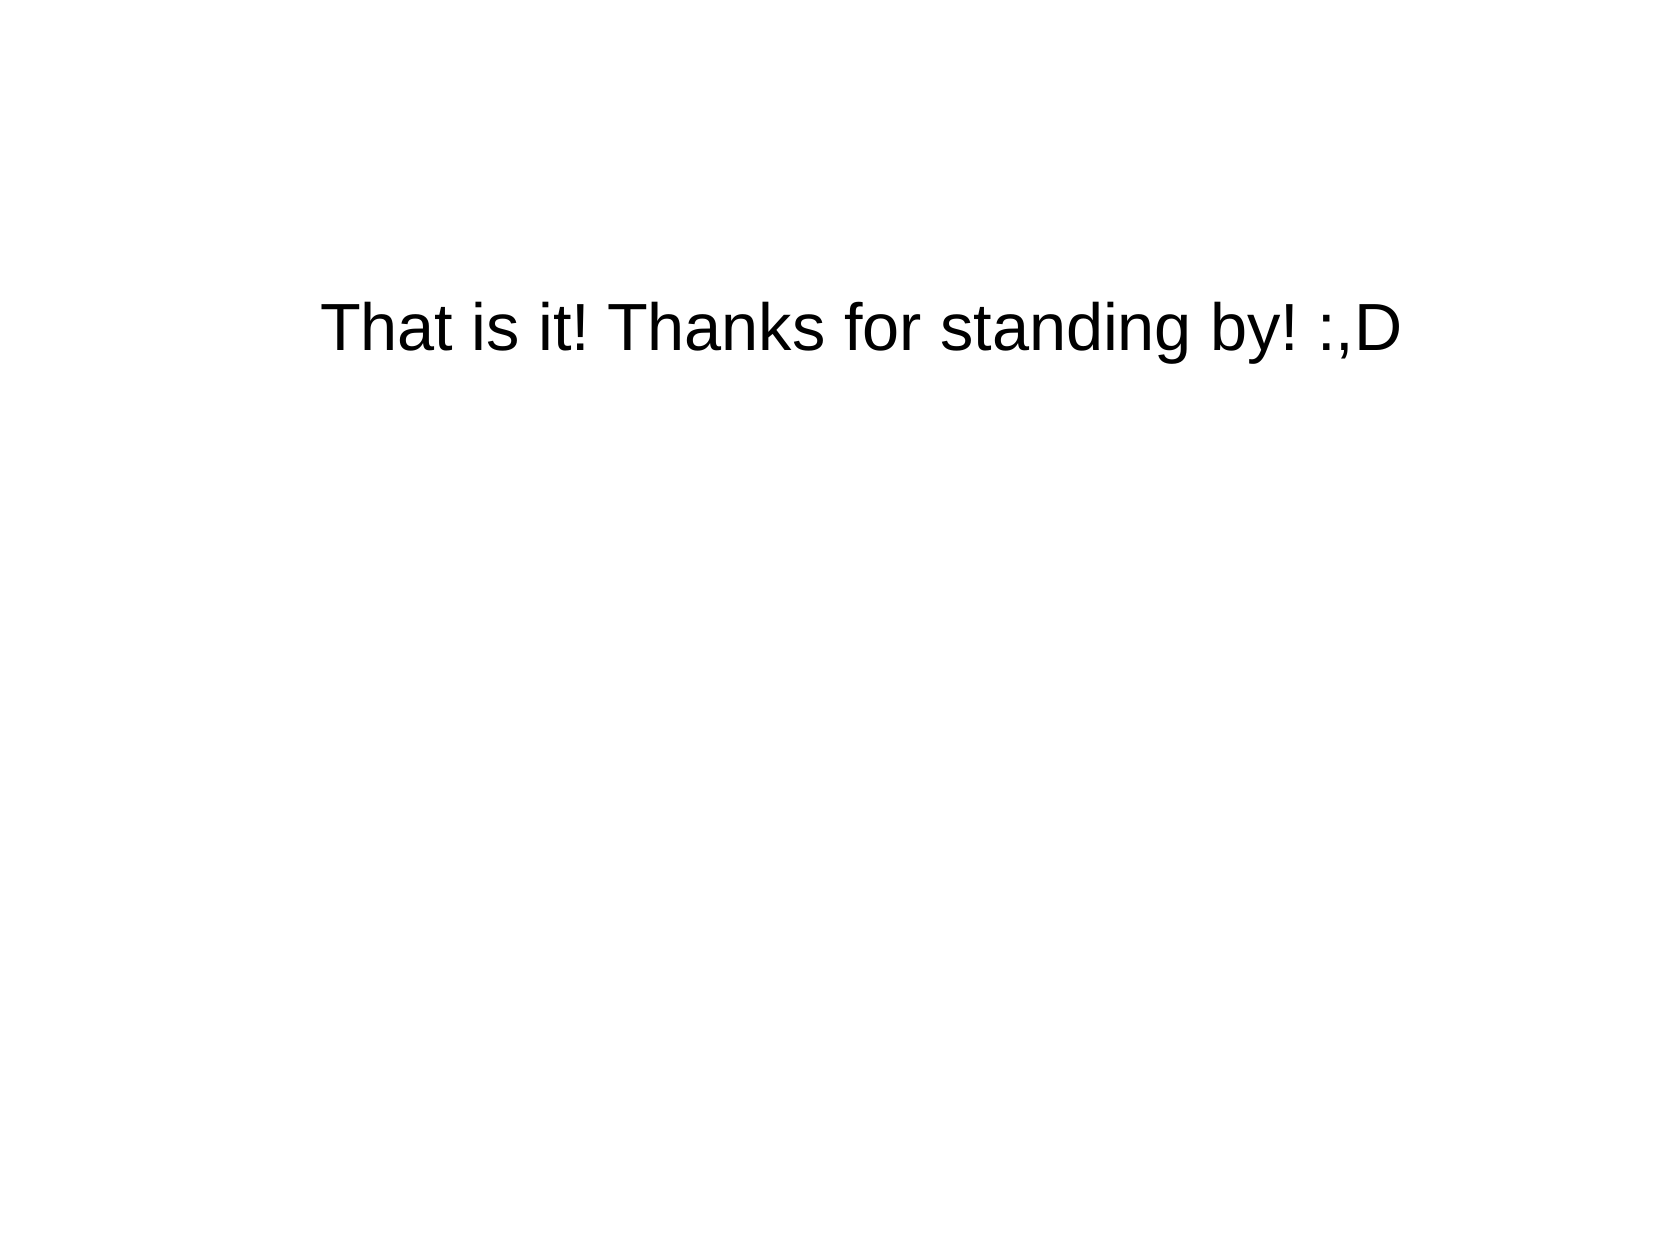

# That is it! Thanks for standing by! :,D